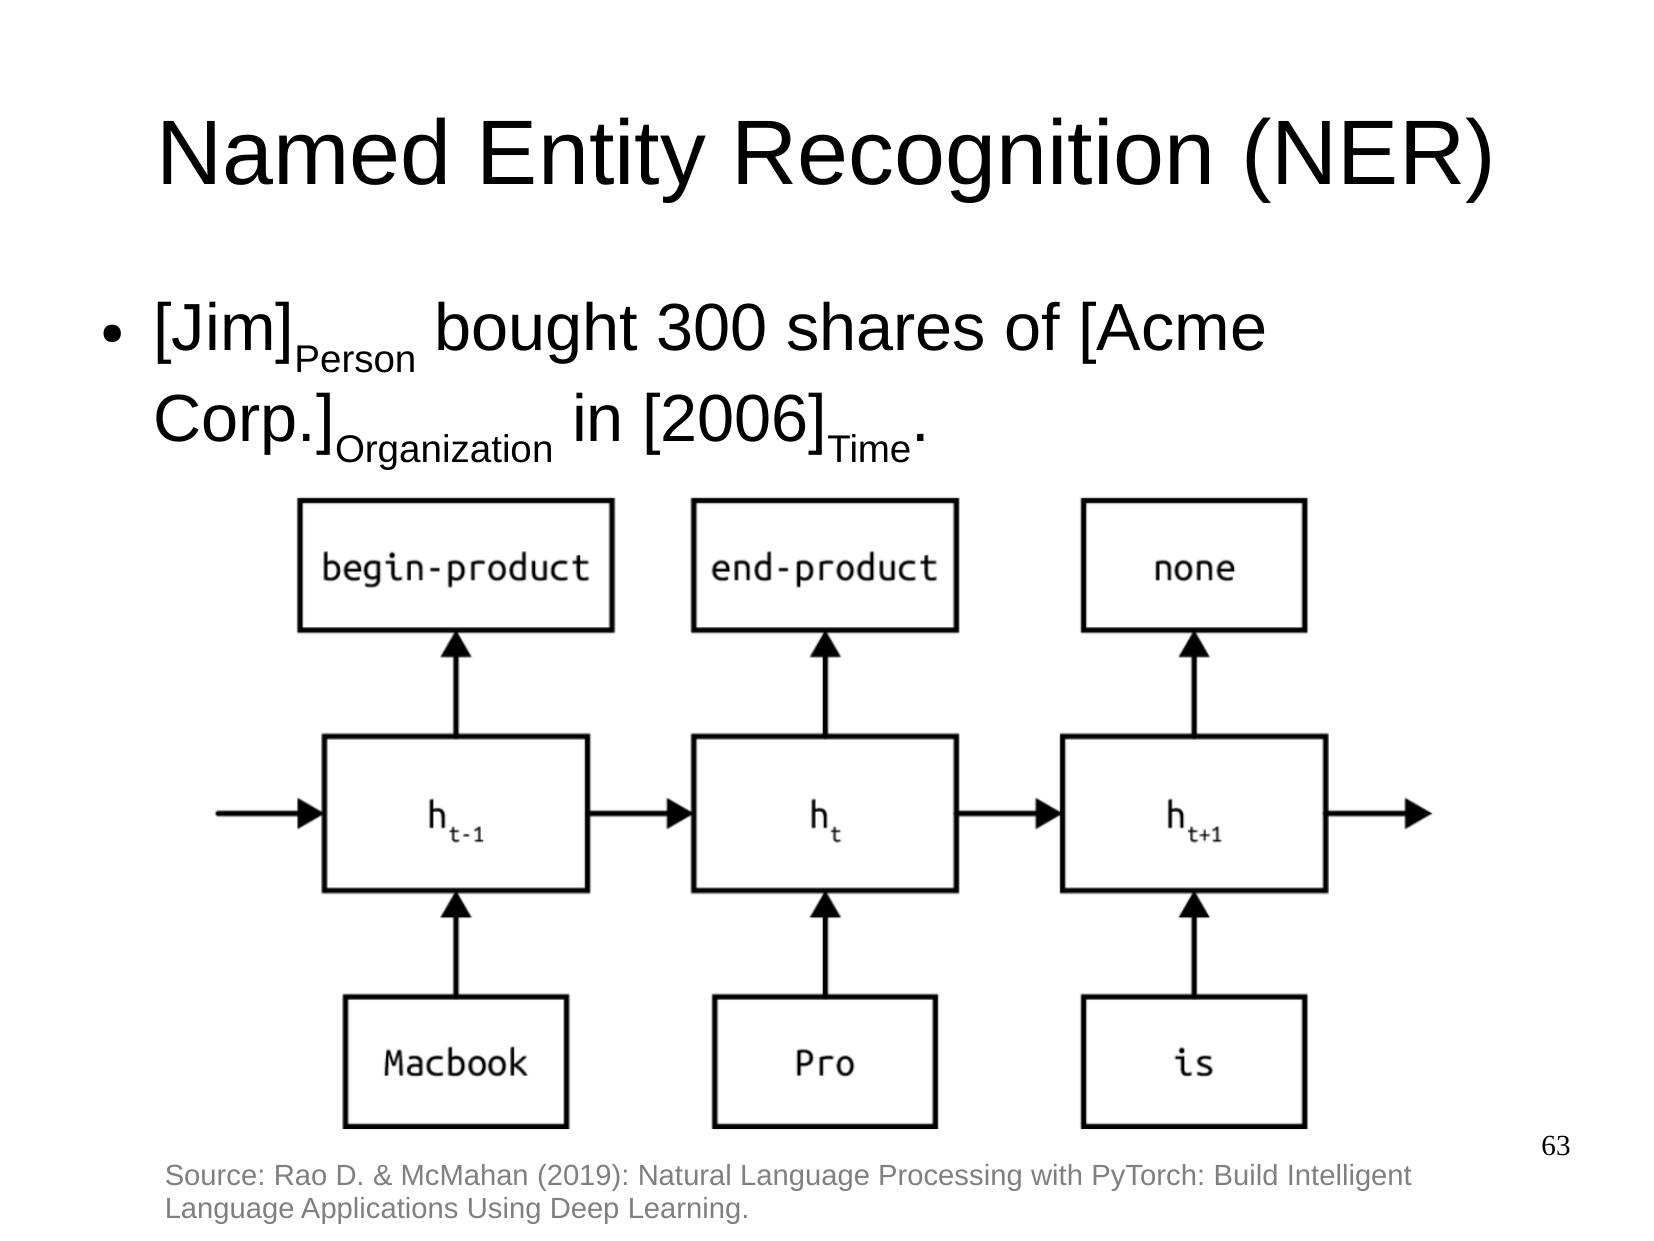

# Named Entity Recognition (NER)
[Jim]Person bought 300 shares of [Acme Corp.]Organization in [2006]Time.
63
Source: Rao D. & McMahan (2019): Natural Language Processing with PyTorch: Build Intelligent Language Applications Using Deep Learning.